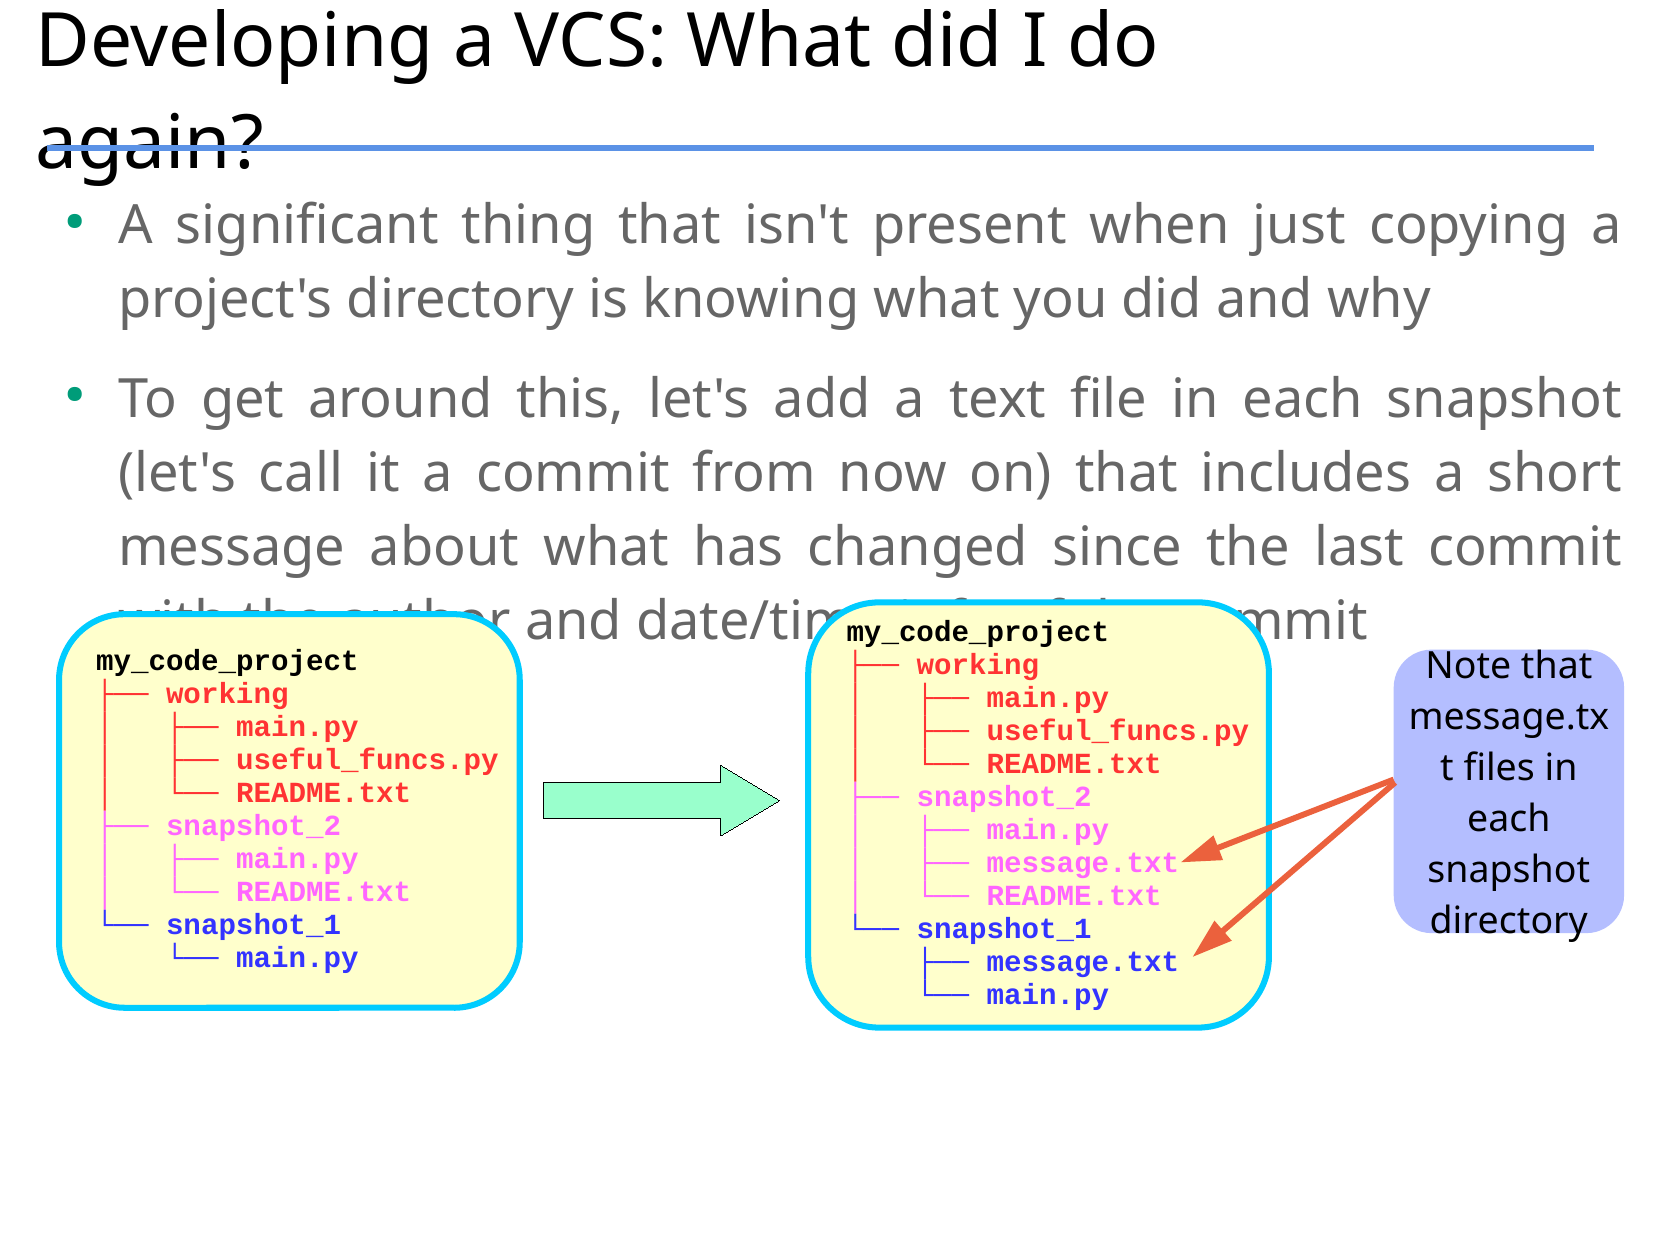

# Developing a VCS: What did I do again?
A significant thing that isn't present when just copying a project's directory is knowing what you did and why
To get around this, let's add a text file in each snapshot (let's call it a commit from now on) that includes a short message about what has changed since the last commit with the author and date/time info of the commit
We now have a functional VCS! However, it's not very efficient and is a bit cumbersome to use.
my_code_project
├── working
│ ├── main.py
│ ├── useful_funcs.py
│ └── README.txt
├── snapshot_2
│ ├── main.py
│ ├── message.txt
│ └── README.txt
└── snapshot_1
 ├── message.txt
 └── main.py
my_code_project
├── working
│ ├── main.py
│ ├── useful_funcs.py
│ └── README.txt
├── snapshot_2
│ ├── main.py
│ └── README.txt
└── snapshot_1
 └── main.py
Note that message.txt files in each snapshot directory